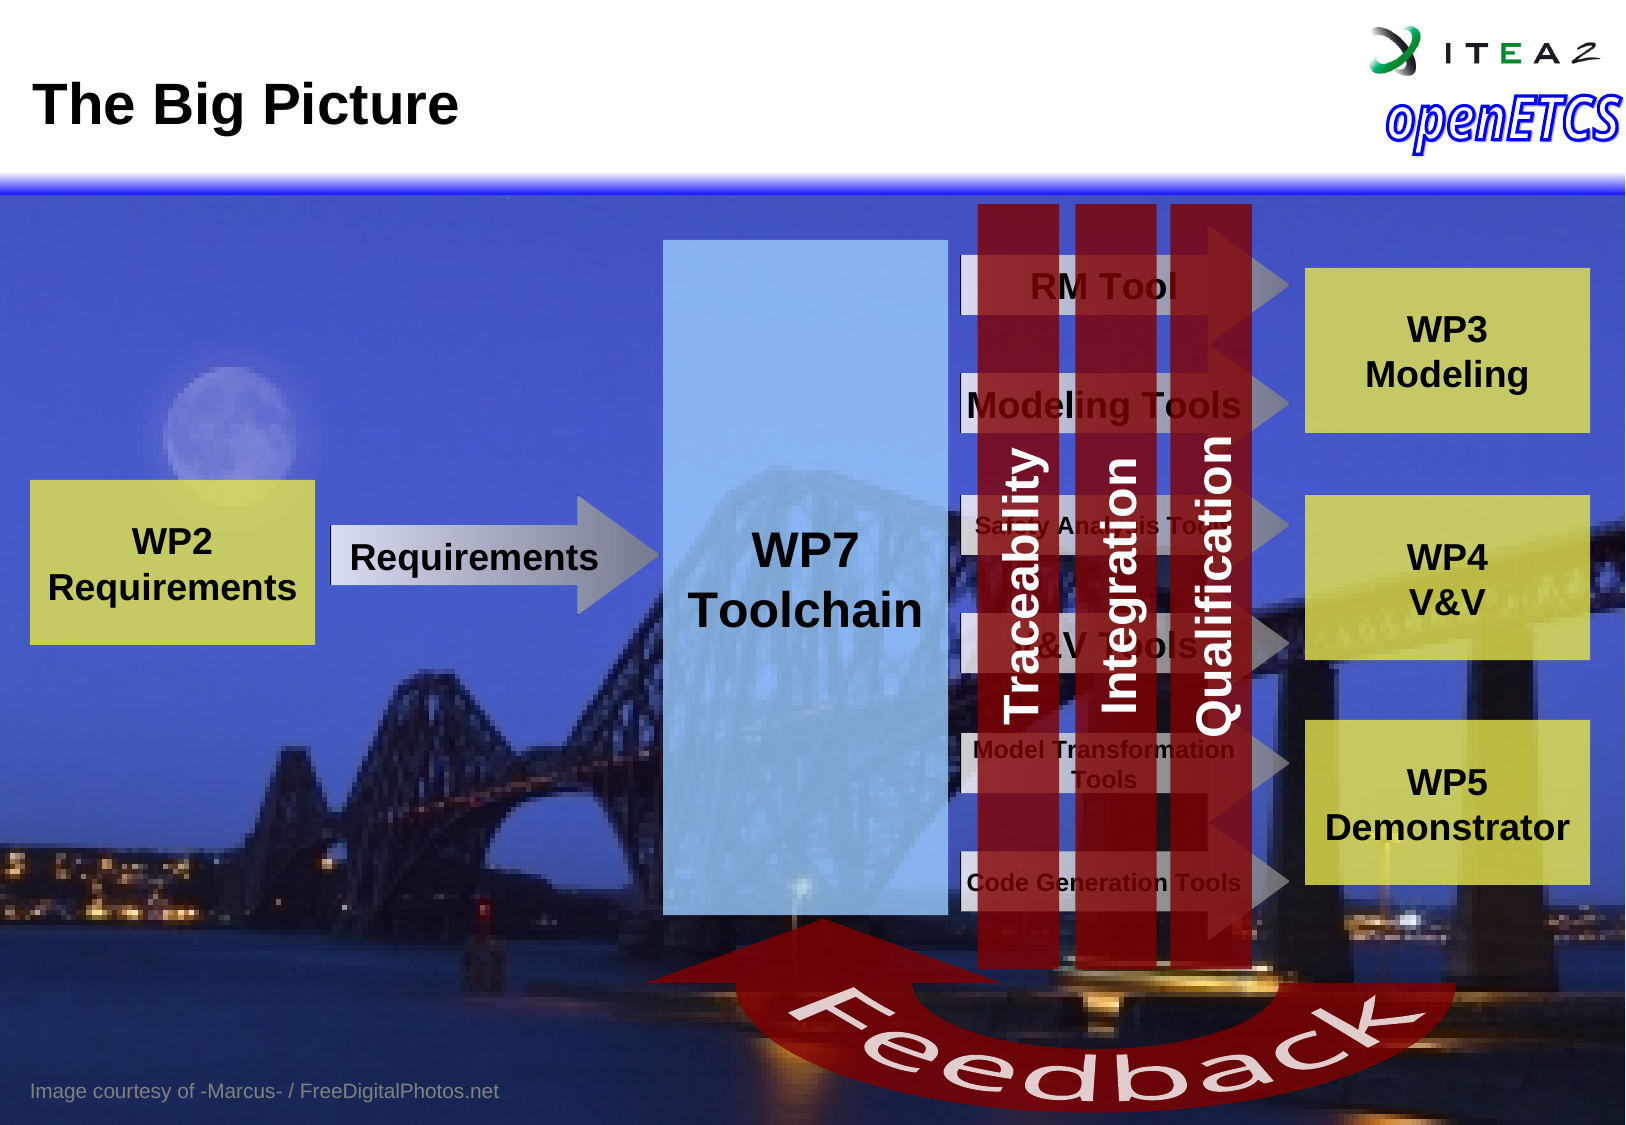

# The Big Picture
Traceability
Integration
Qualification
RM Tool
WP7
Toolchain
WP3
Modeling
Modeling Tools
Safety Analysis Tools
WP2
Requirements
Requirements
WP4
V&V
V&V Tools
Feedback
Model Transformation
Tools
WP5
Demonstrator
Code Generation Tools
Image courtesy of -Marcus- / FreeDigitalPhotos.net